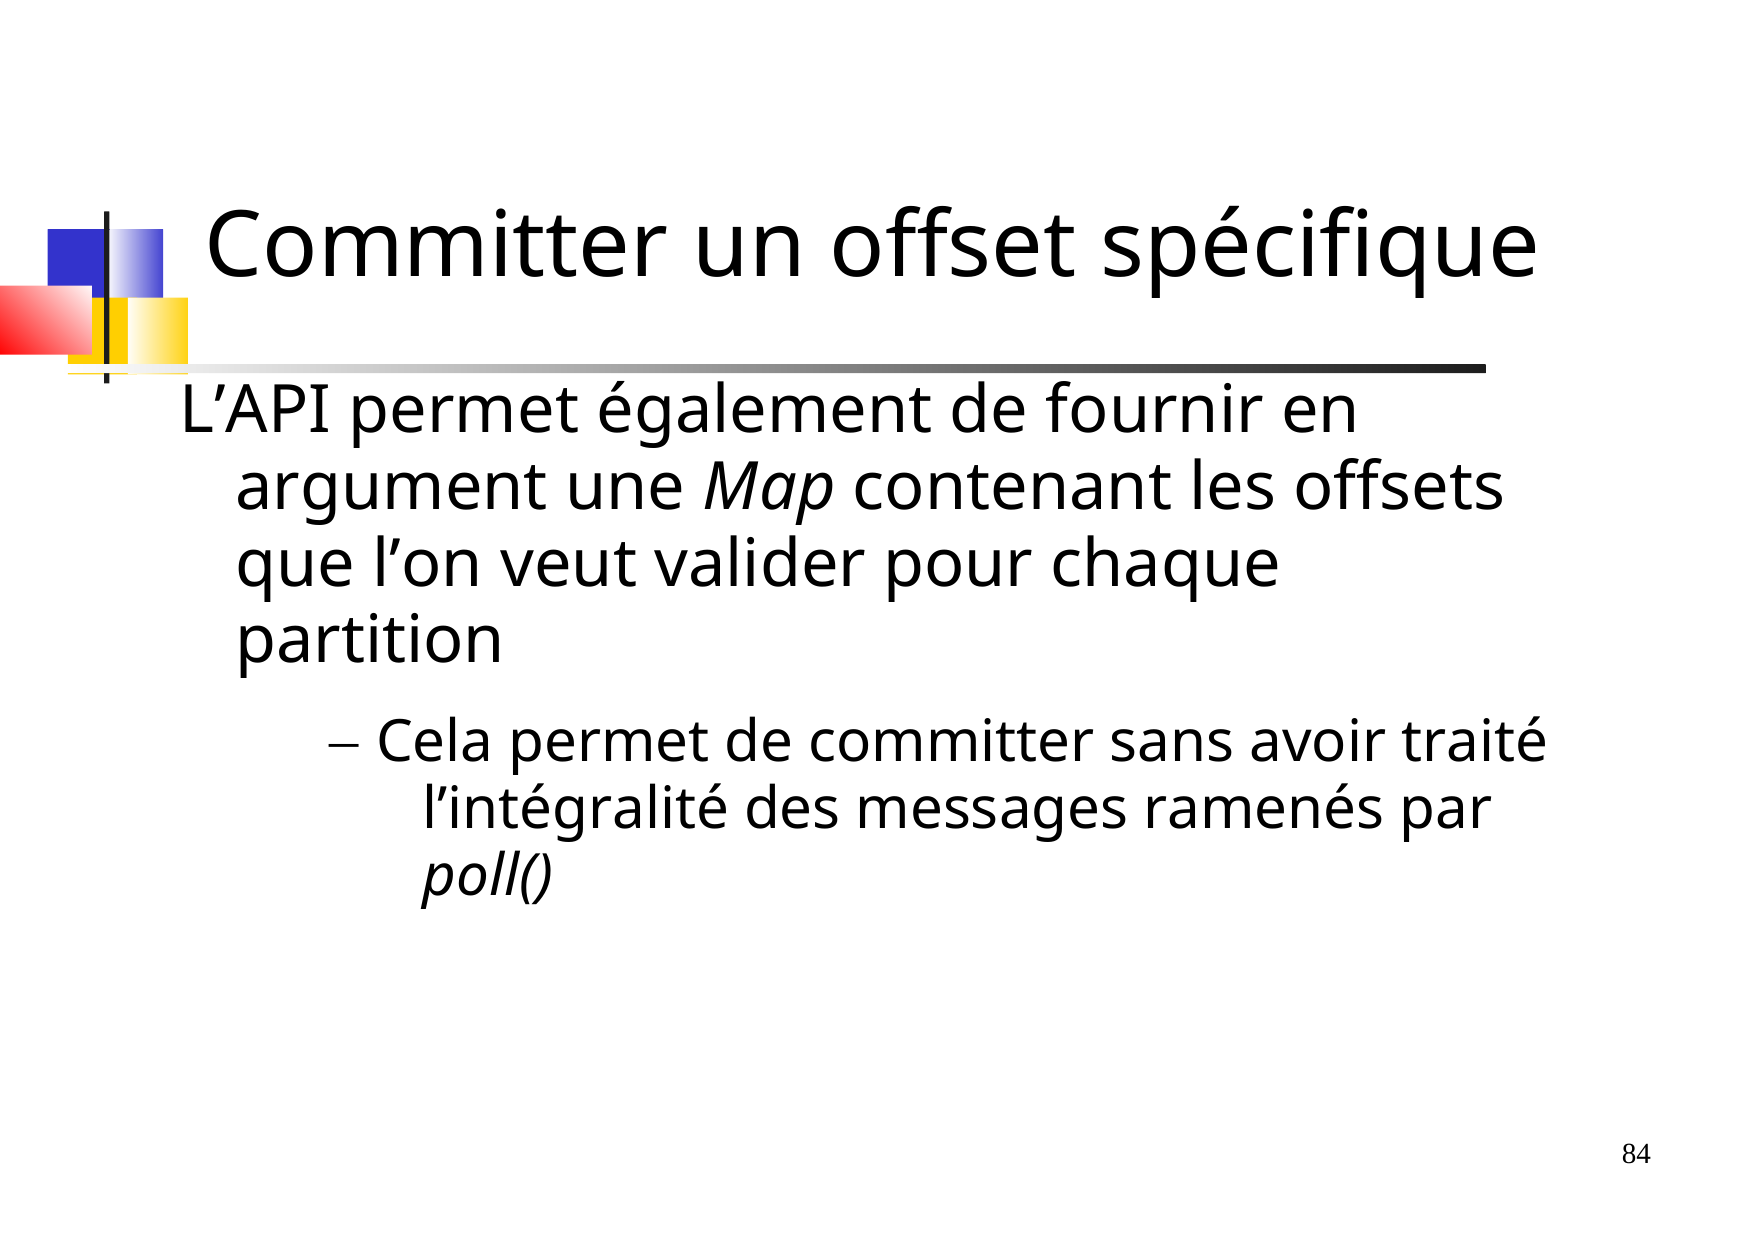

# Committer un offset spécifique
L’API permet également de fournir en argument une Map contenant les offsets que l’on veut valider pour chaque partition
Cela permet de committer sans avoir traité l’intégralité des messages ramenés par poll()